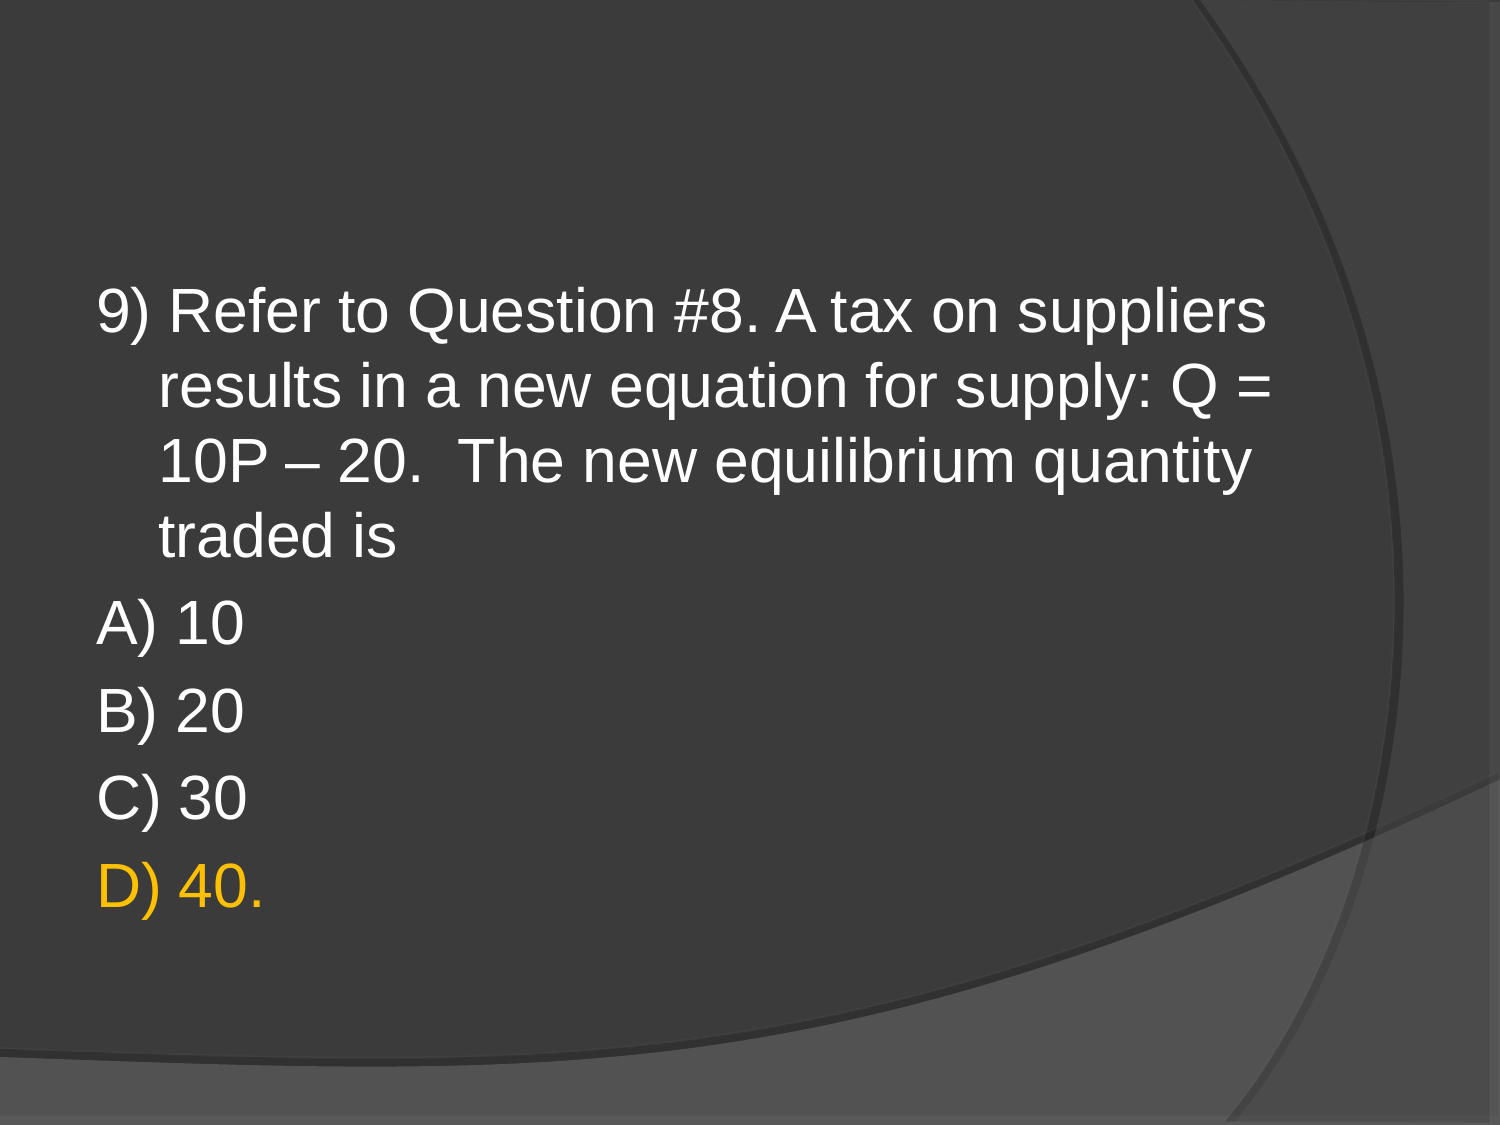

#
9) Refer to Question #8. A tax on suppliers results in a new equation for supply: Q = 10P – 20. The new equilibrium quantity traded is
A) 10
B) 20
C) 30
D) 40.